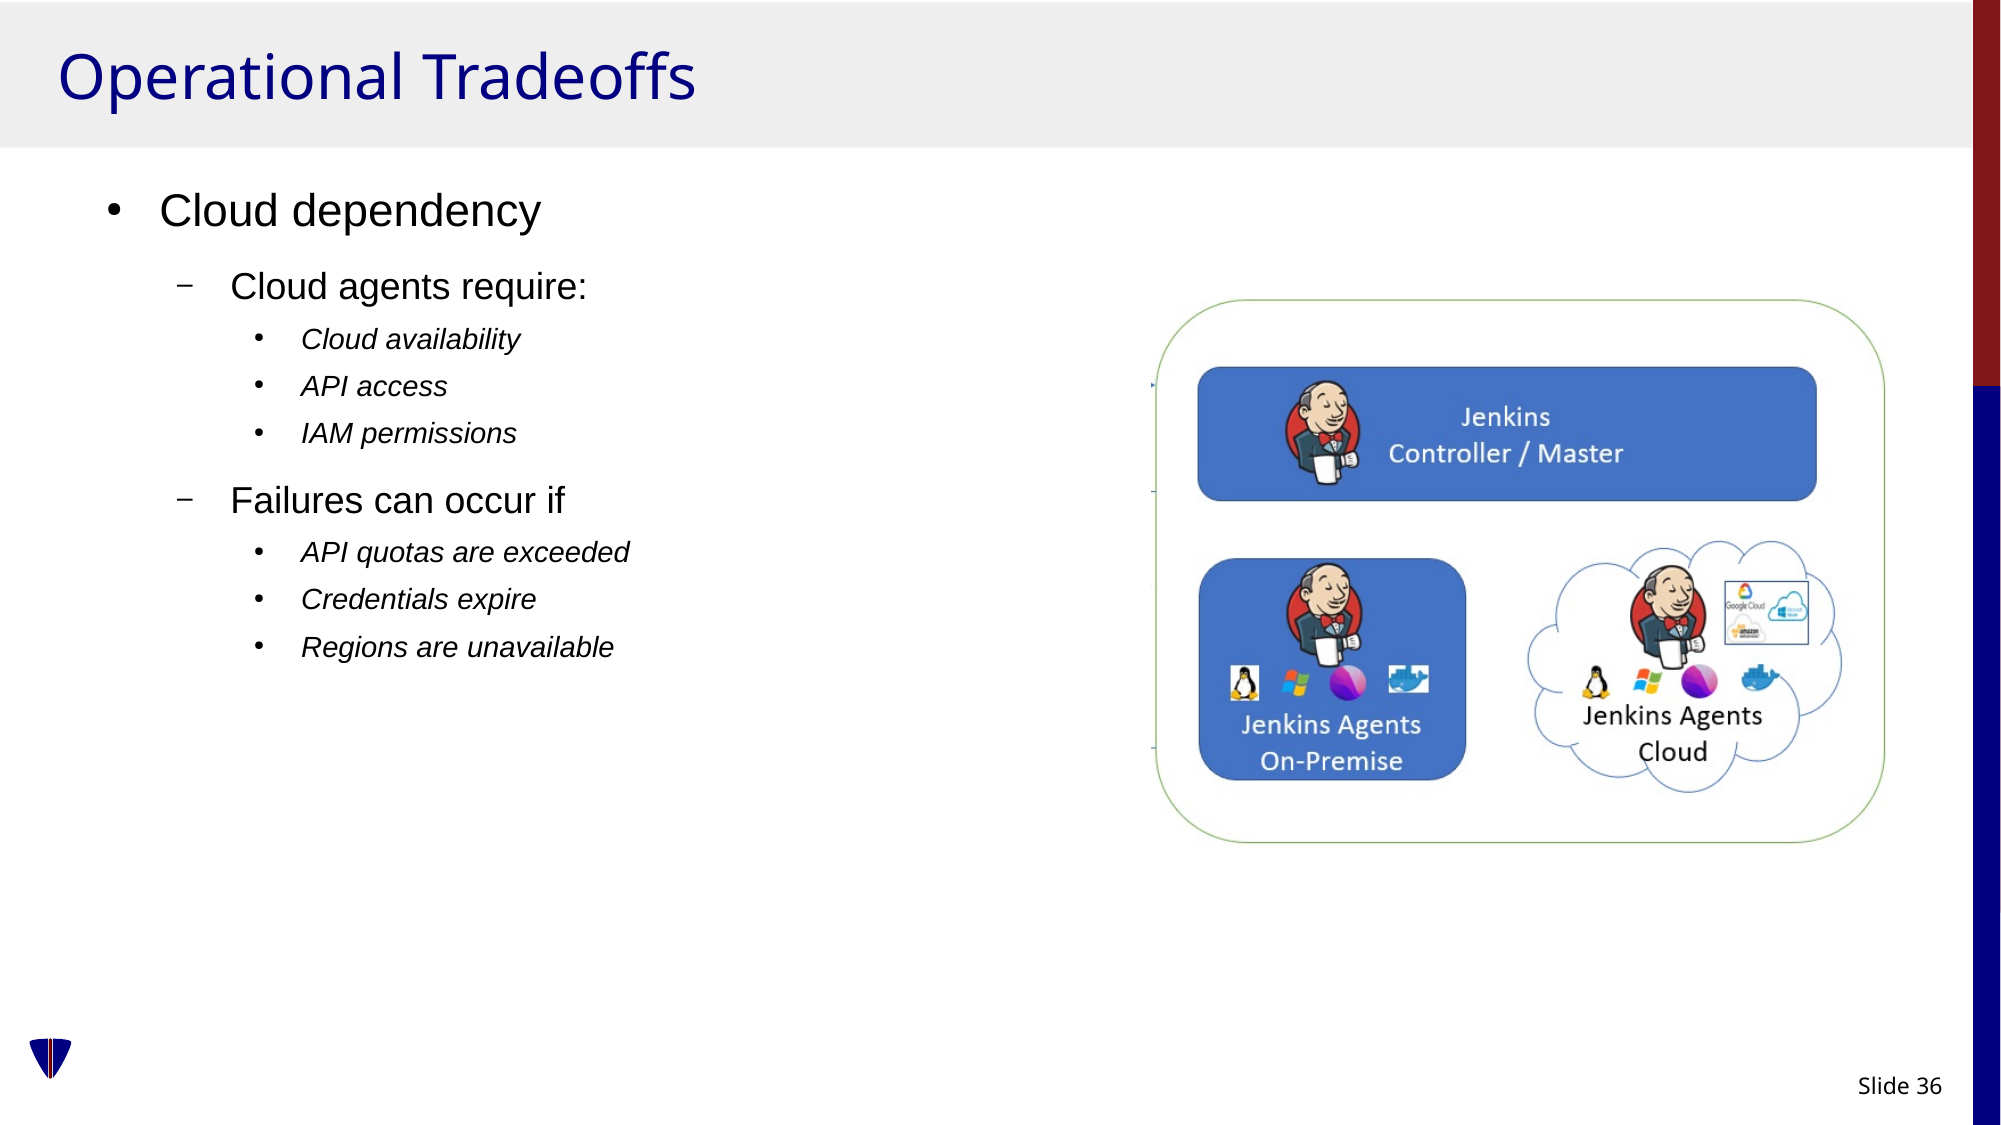

# Operational Tradeoffs
Cloud dependency
Cloud agents require:
Cloud availability
API access
IAM permissions
Failures can occur if
API quotas are exceeded
Credentials expire
Regions are unavailable